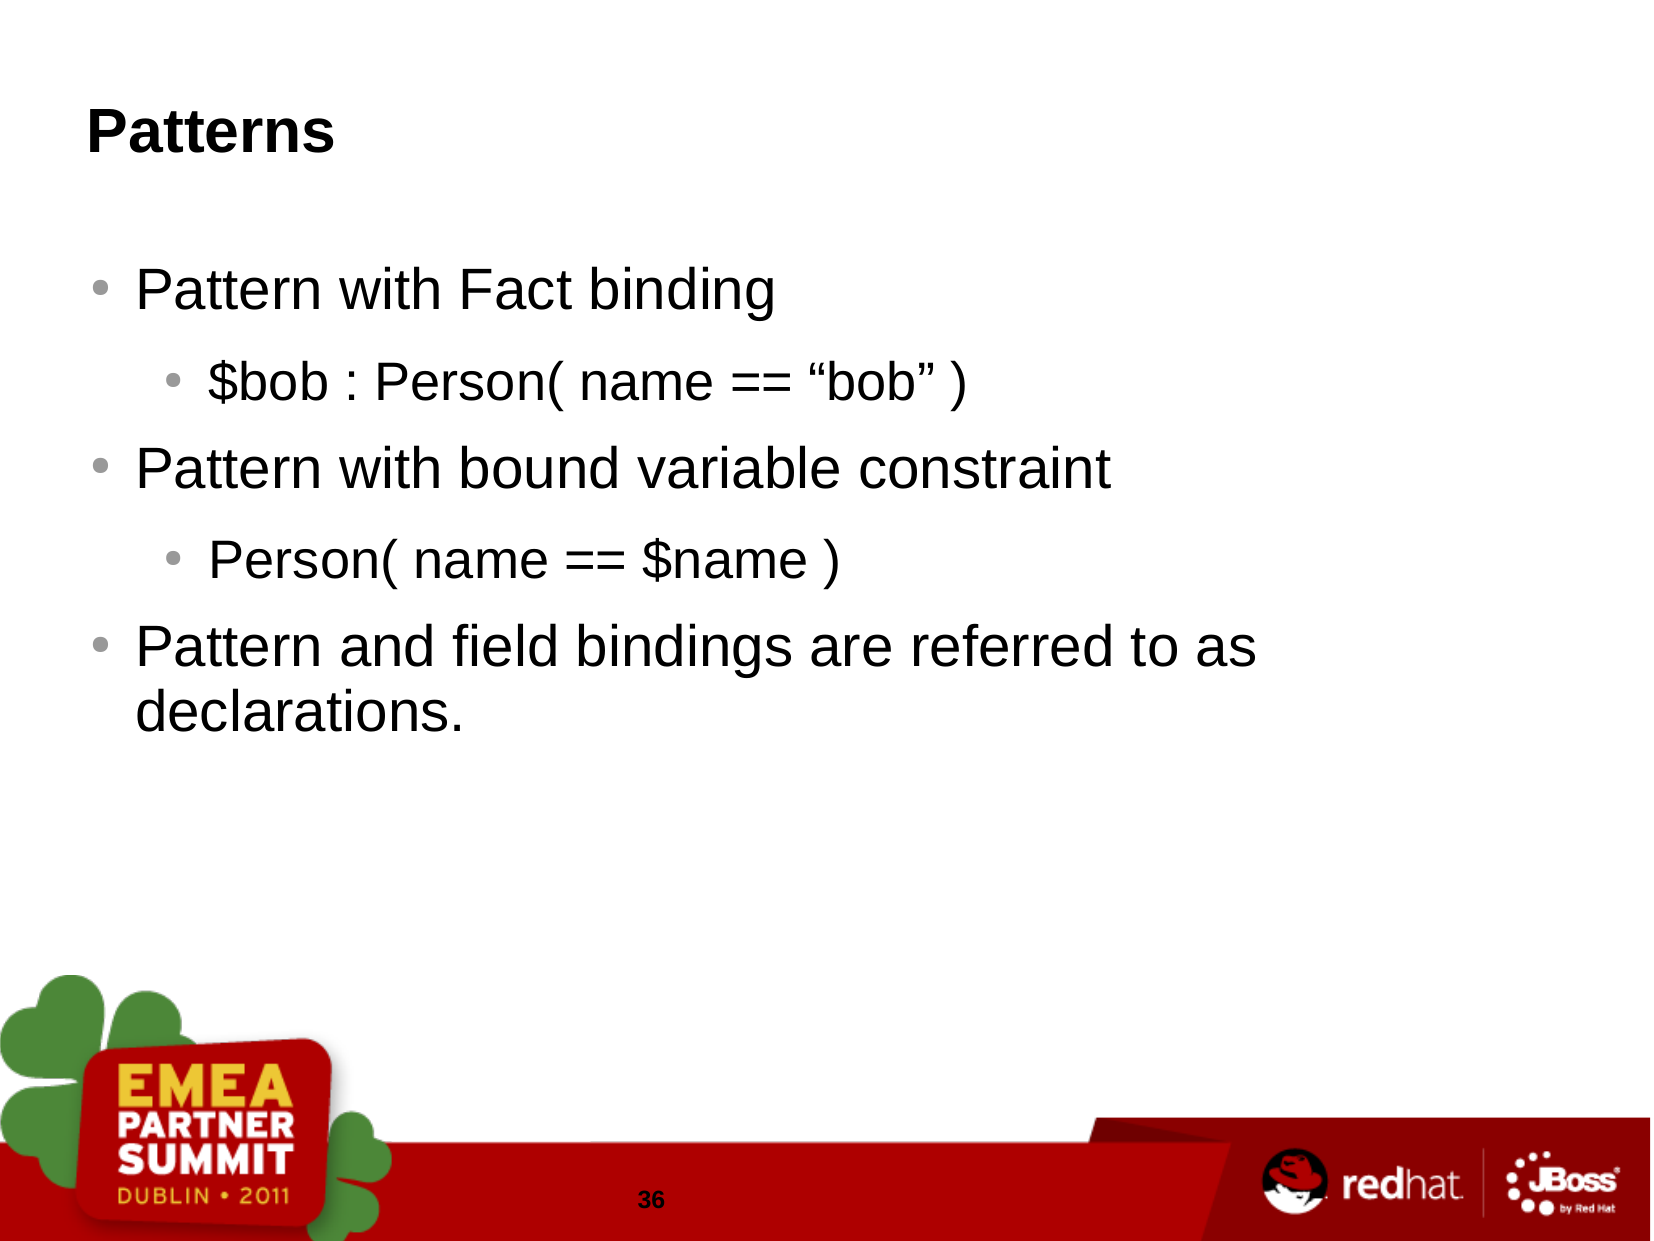

# Patterns
Pattern with Fact binding
$bob : Person( name == “bob” )
Pattern with bound variable constraint
Person( name == $name )
Pattern and field bindings are referred to as declarations.